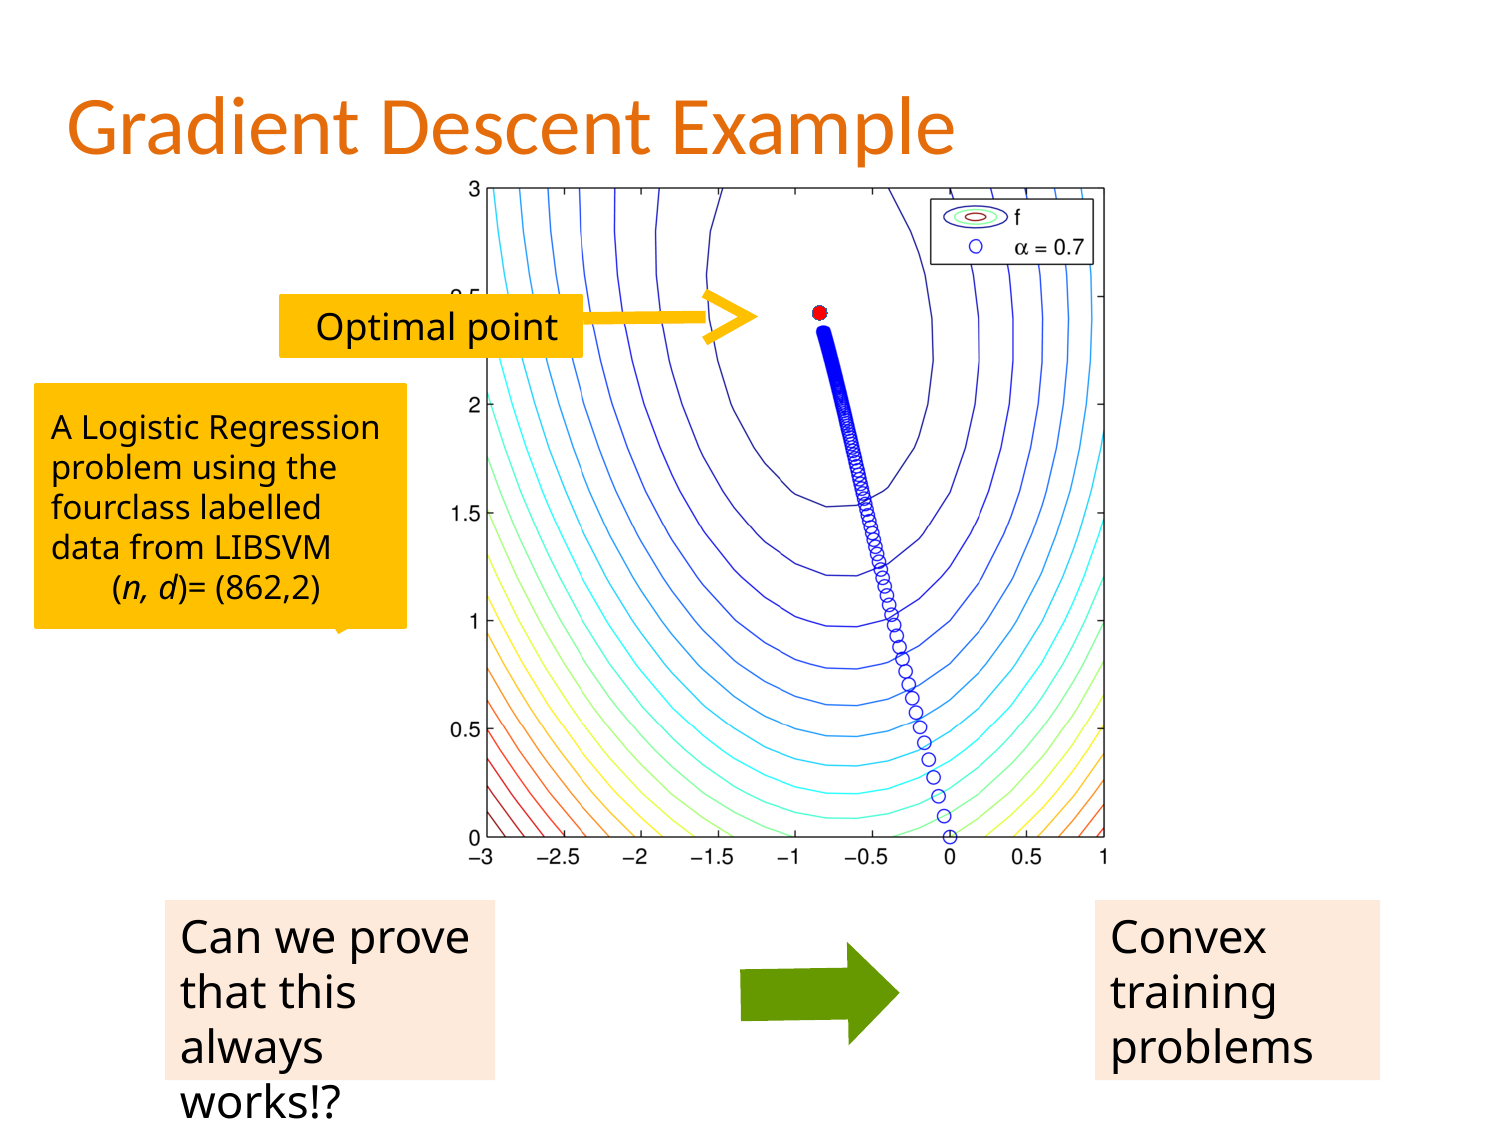

Gradient Descent Example
 Optimal point
A Logistic Regression problem using the fourclass labelled data from LIBSVM
(n, d)= (862,2)
Can we prove that this always works!?
Convex training problems